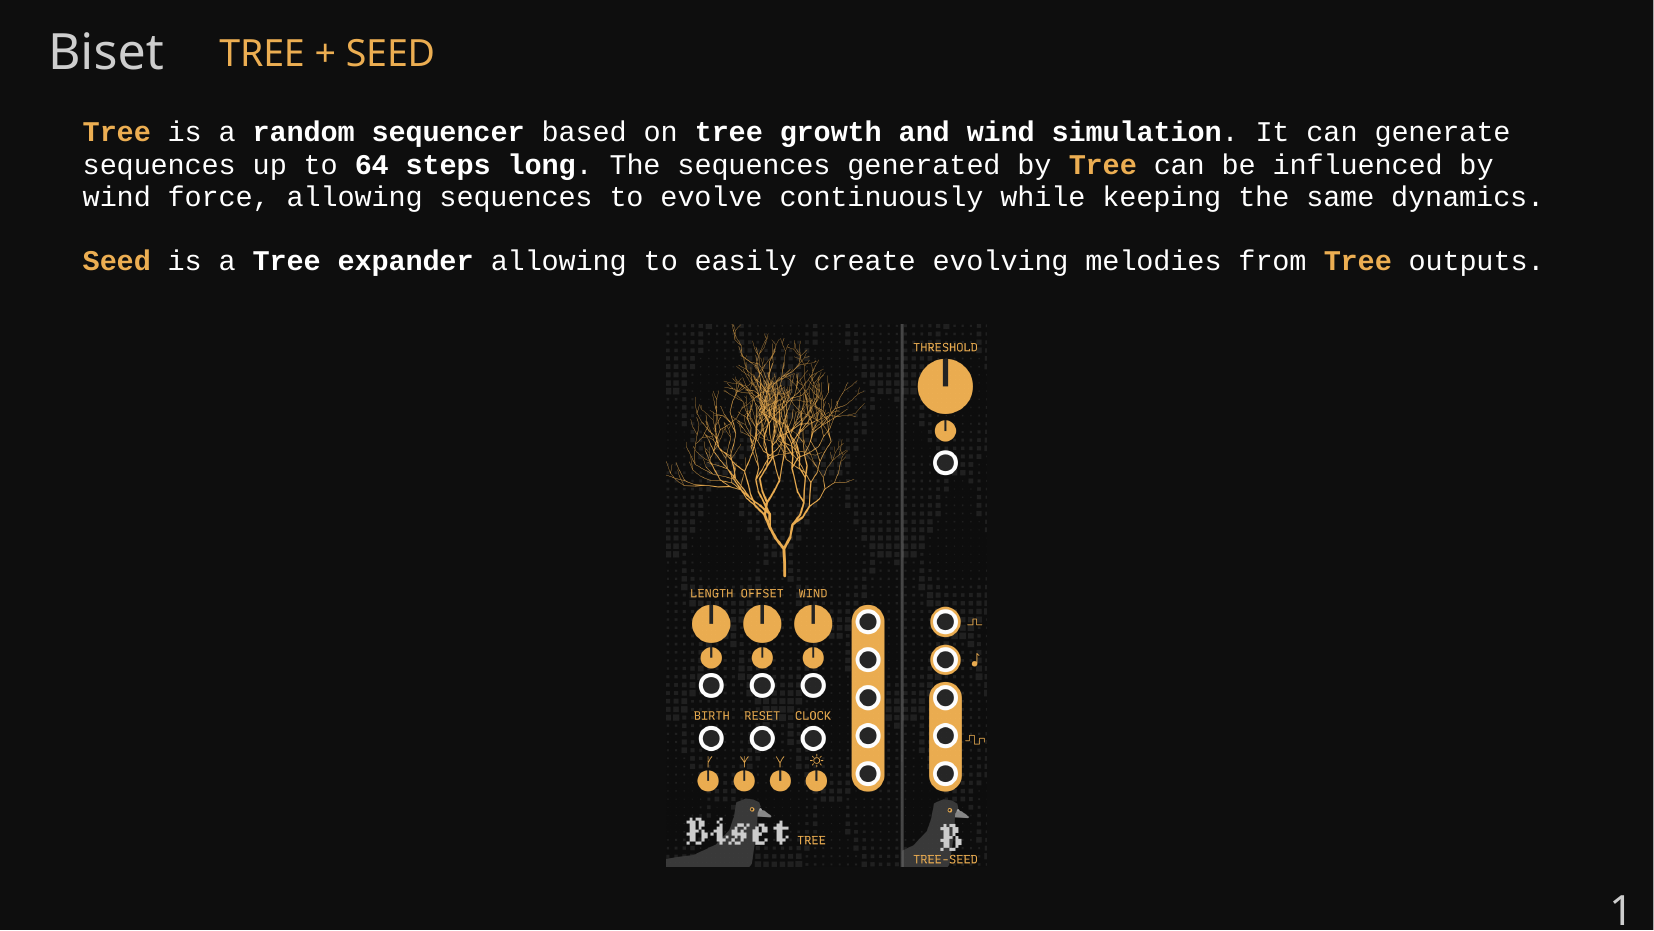

# Biset
TREE + SEED
Tree is a random sequencer based on tree growth and wind simulation. It can generate sequences up to 64 steps long. The sequences generated by Tree can be influenced by wind force, allowing sequences to evolve continuously while keeping the same dynamics.
Seed is a Tree expander allowing to easily create evolving melodies from Tree outputs.
1